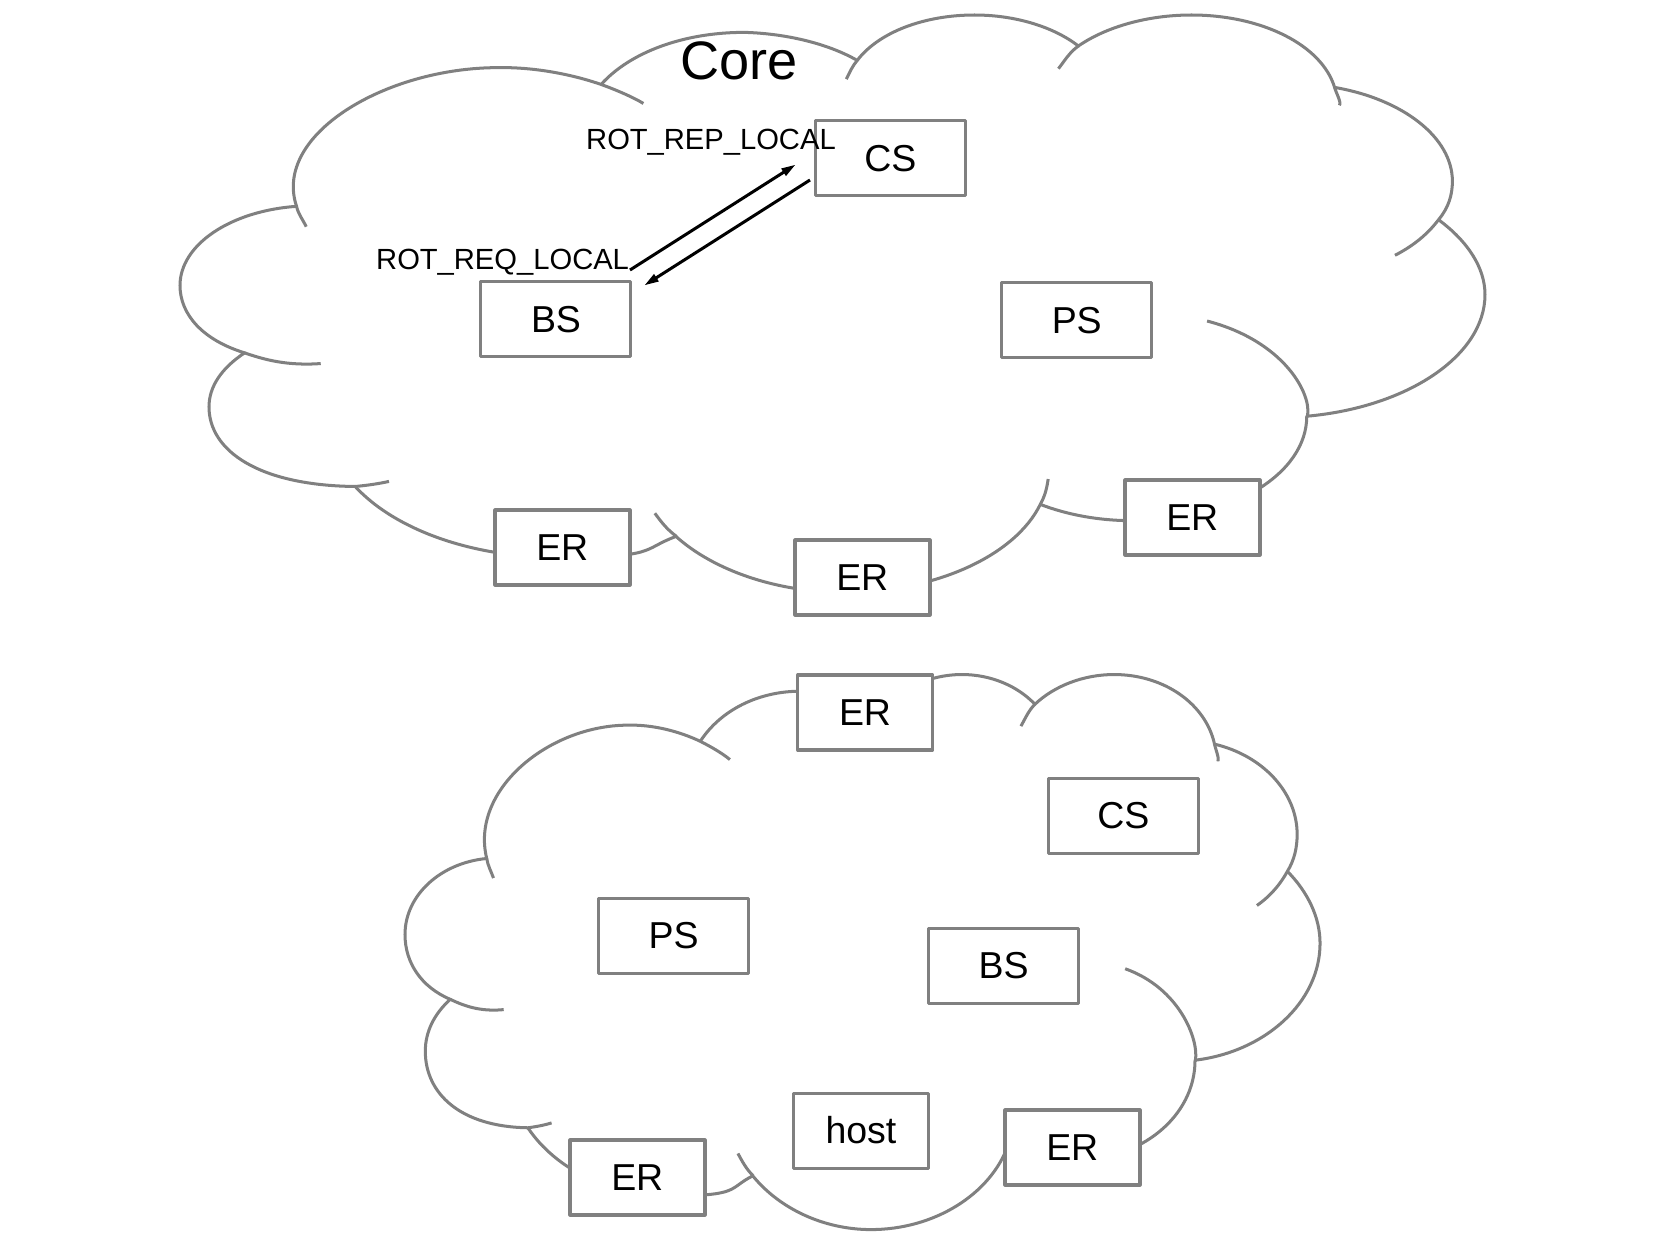

Core
ROT_REP_LOCAL
CS
ROT_REQ_LOCAL
BS
PS
ER
ER
ER
ER
CS
PS
BS
host
ER
ER